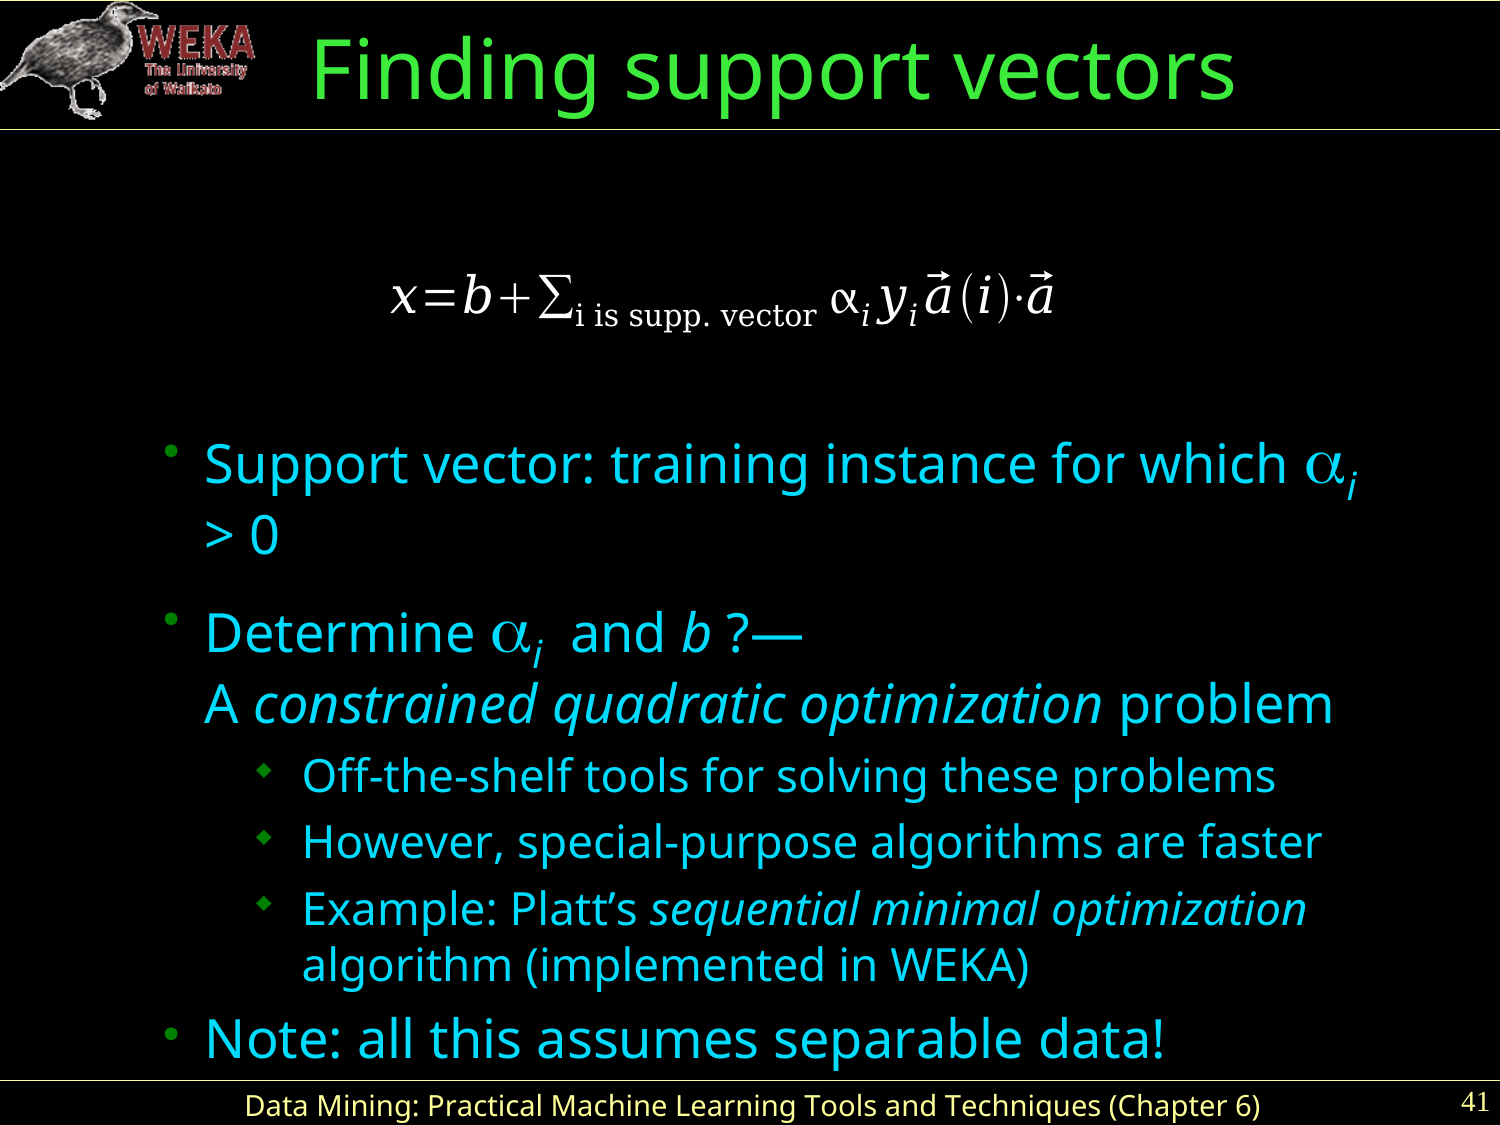

# Finding support vectors
Support vector: training instance for which i > 0
Determine i and b ?—
A constrained quadratic optimization problem
Off-the-shelf tools for solving these problems
However, special-purpose algorithms are faster
Example: Platt’s sequential minimal optimization algorithm (implemented in WEKA)
Note: all this assumes separable data!
Data Mining: Practical Machine Learning Tools and Techniques (Chapter 6)
41